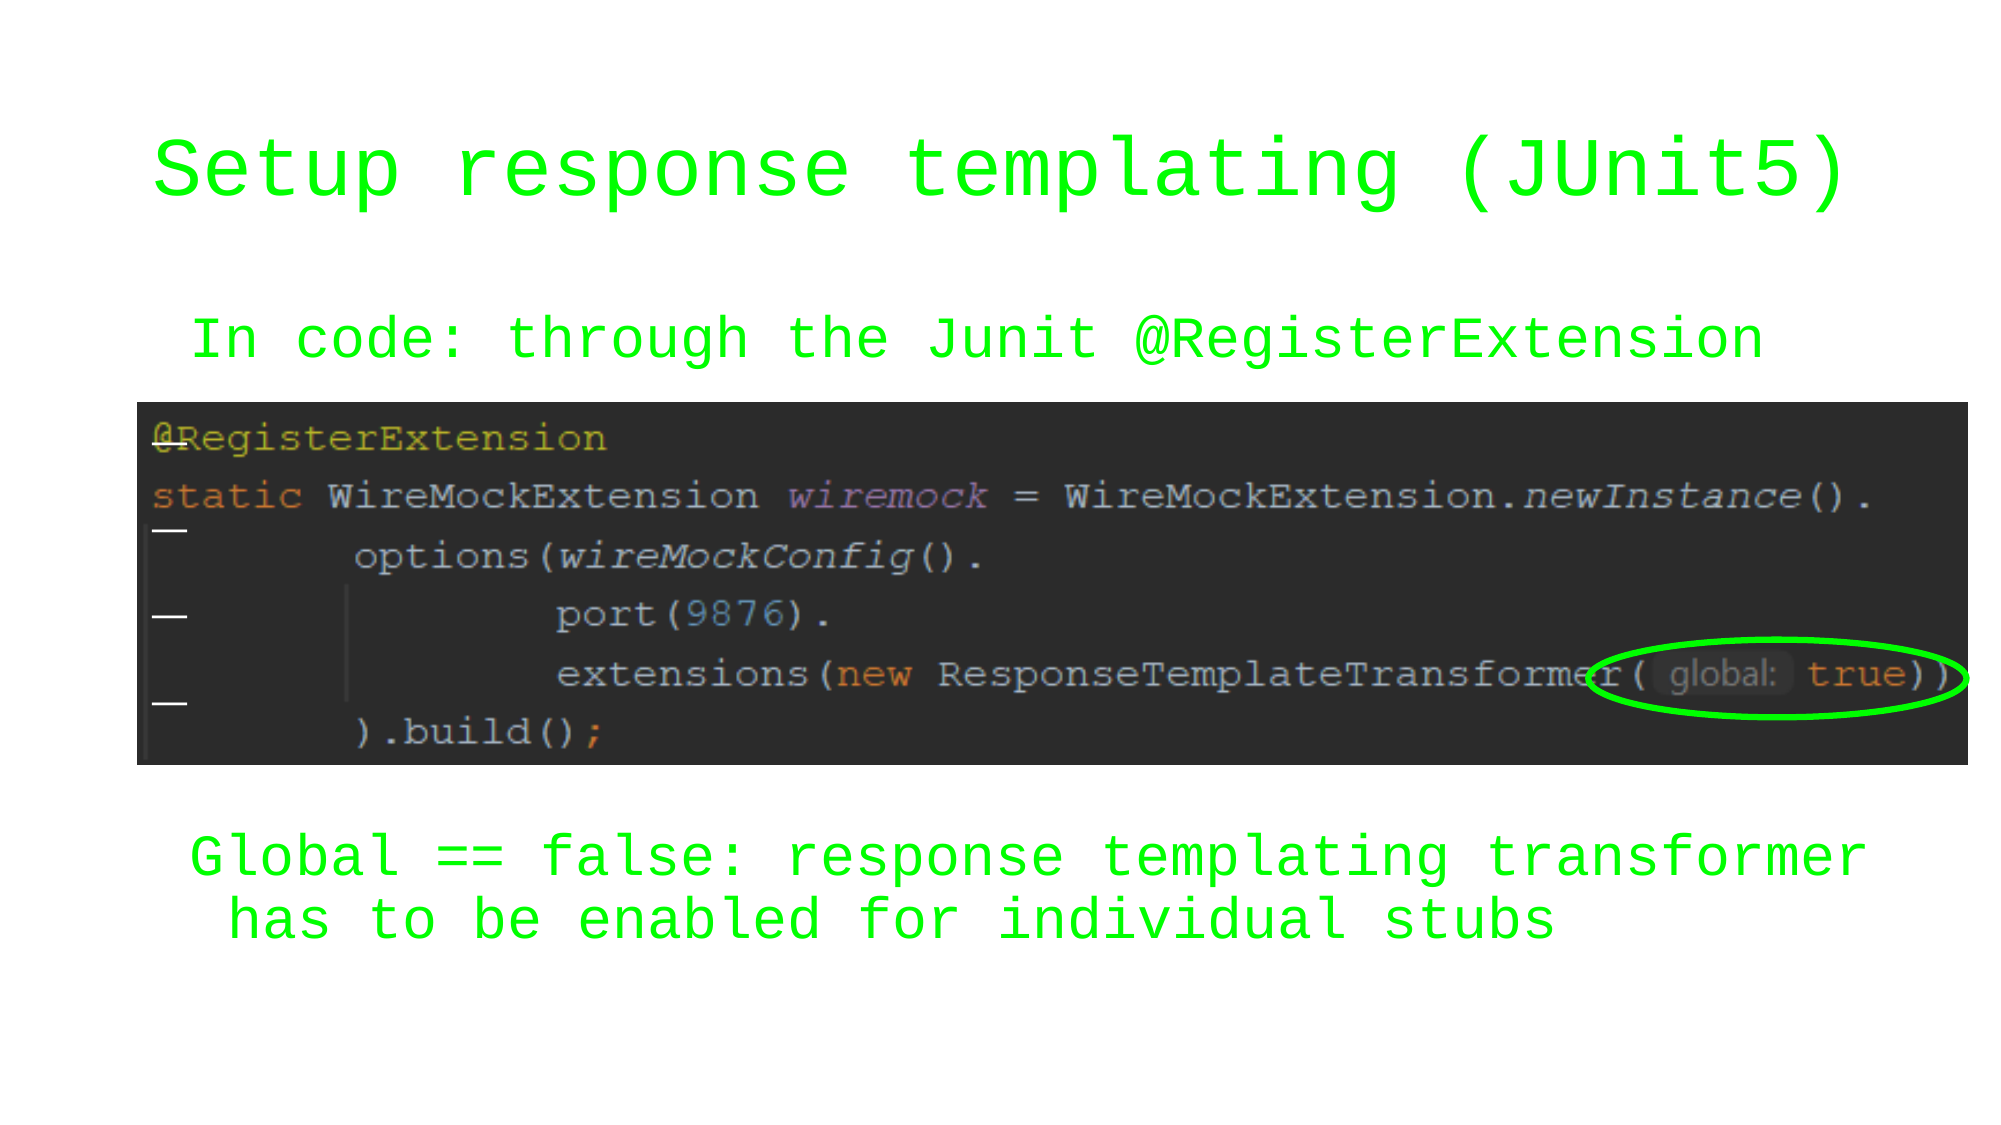

# Setup response templating (JUnit5)
In code: through the Junit @RegisterExtension
Global == false: response templating transformer has to be enabled for individual stubs